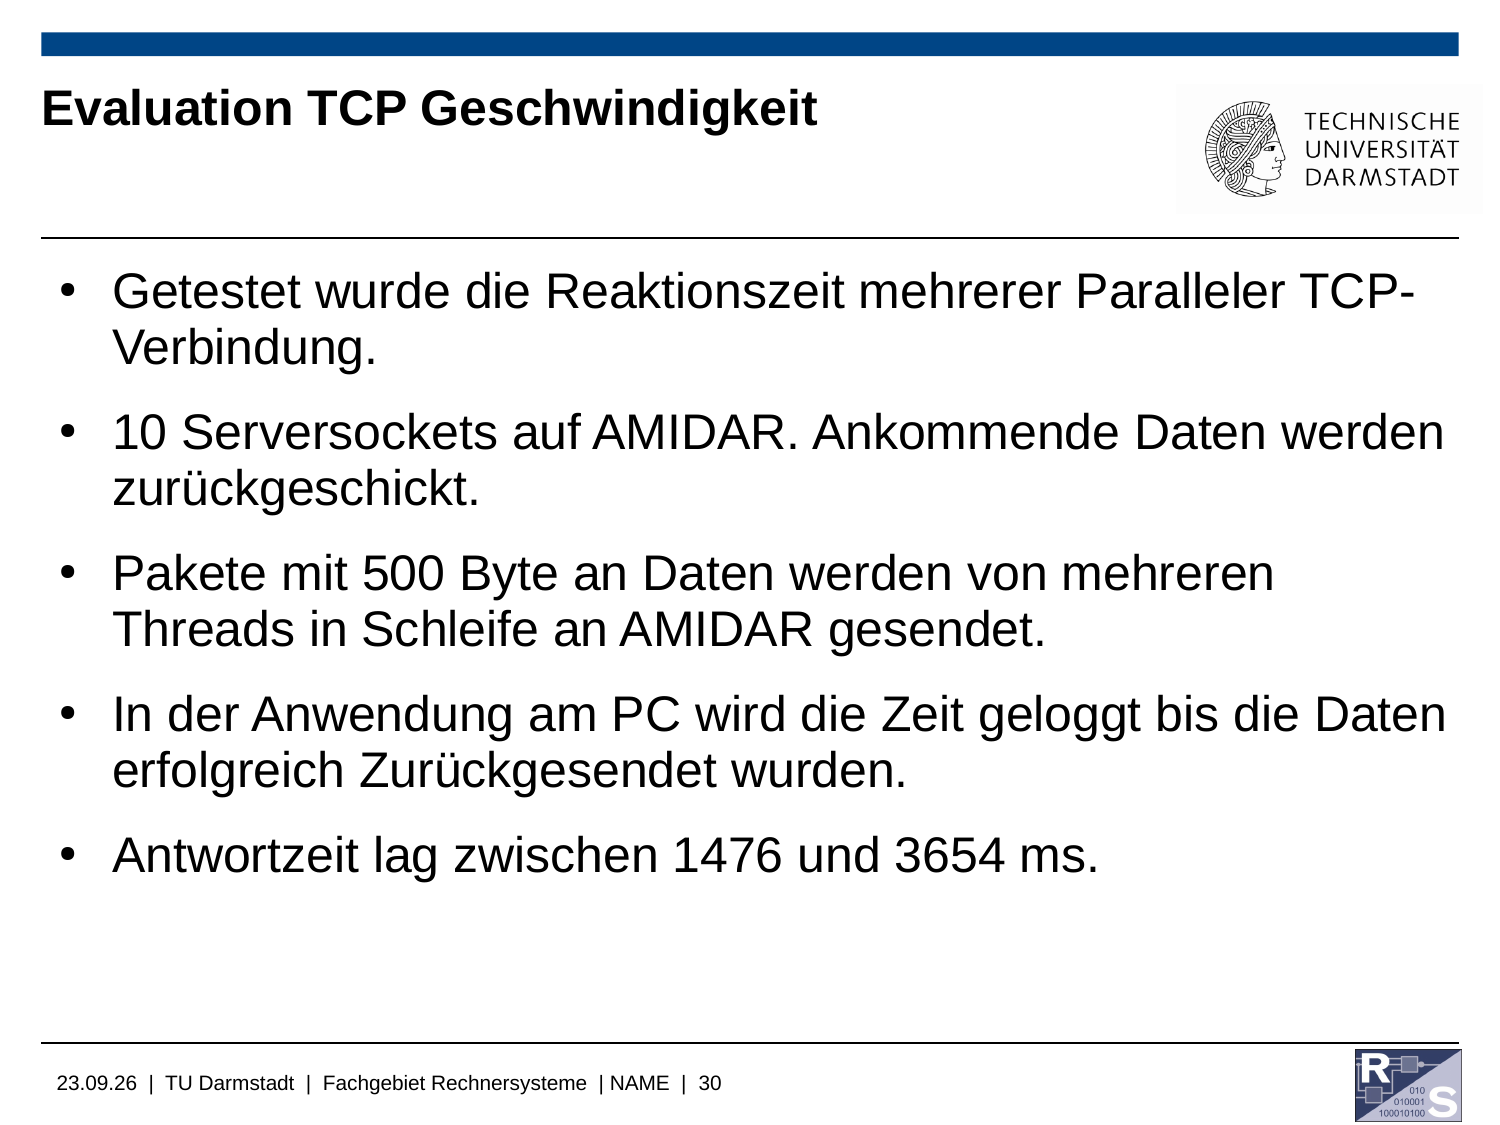

# Evaluation TCP Geschwindigkeit
Getestet wurde die Reaktionszeit mehrerer Paralleler TCP-Verbindung.
10 Serversockets auf AMIDAR. Ankommende Daten werden zurückgeschickt.
Pakete mit 500 Byte an Daten werden von mehreren Threads in Schleife an AMIDAR gesendet.
In der Anwendung am PC wird die Zeit geloggt bis die Daten erfolgreich Zurückgesendet wurden.
Antwortzeit lag zwischen 1476 und 3654 ms.